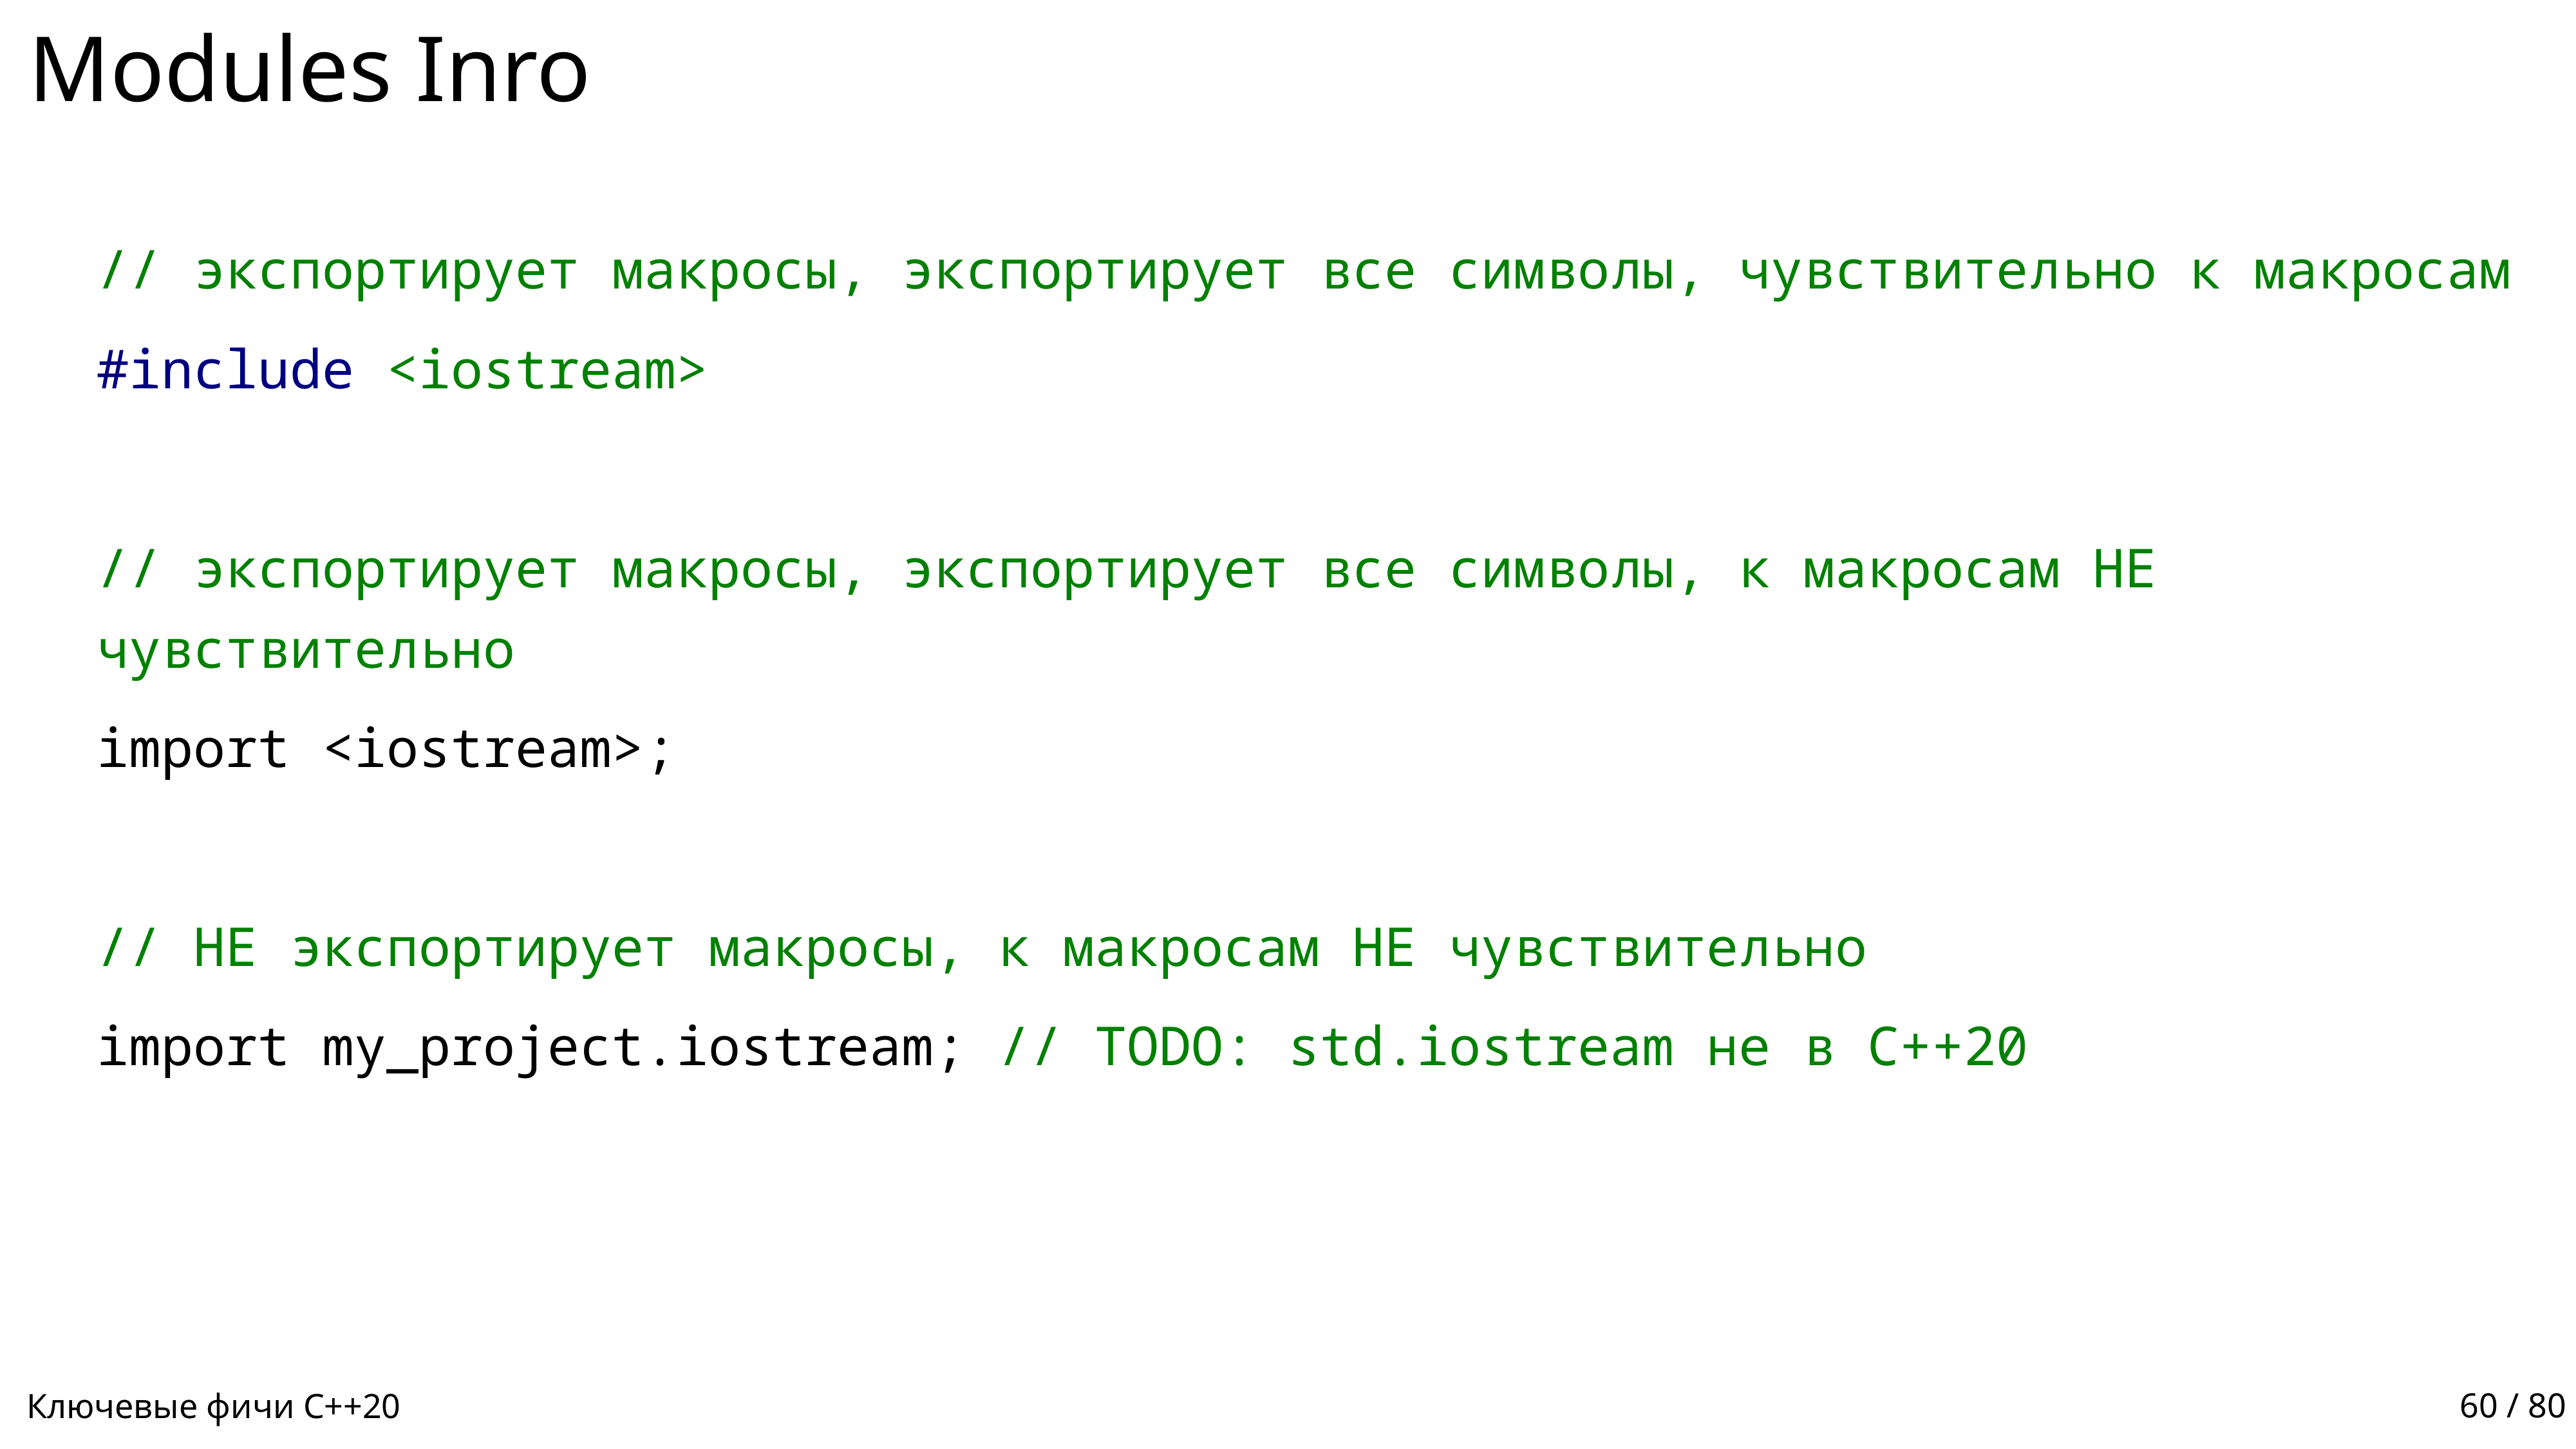

# Modules Inro
// экспортирует макросы, экспортирует все символы, чувствительно к макросам
#include <iostream>
// экспортирует макросы, экспортирует все символы, к макросам НЕ чувствительно
import <iostream>;
// НЕ экспортирует макросы, к макросам НЕ чувствительно
import my_project.iostream; // TODO: std.iostream не в C++20
Ключевые фичи С++20